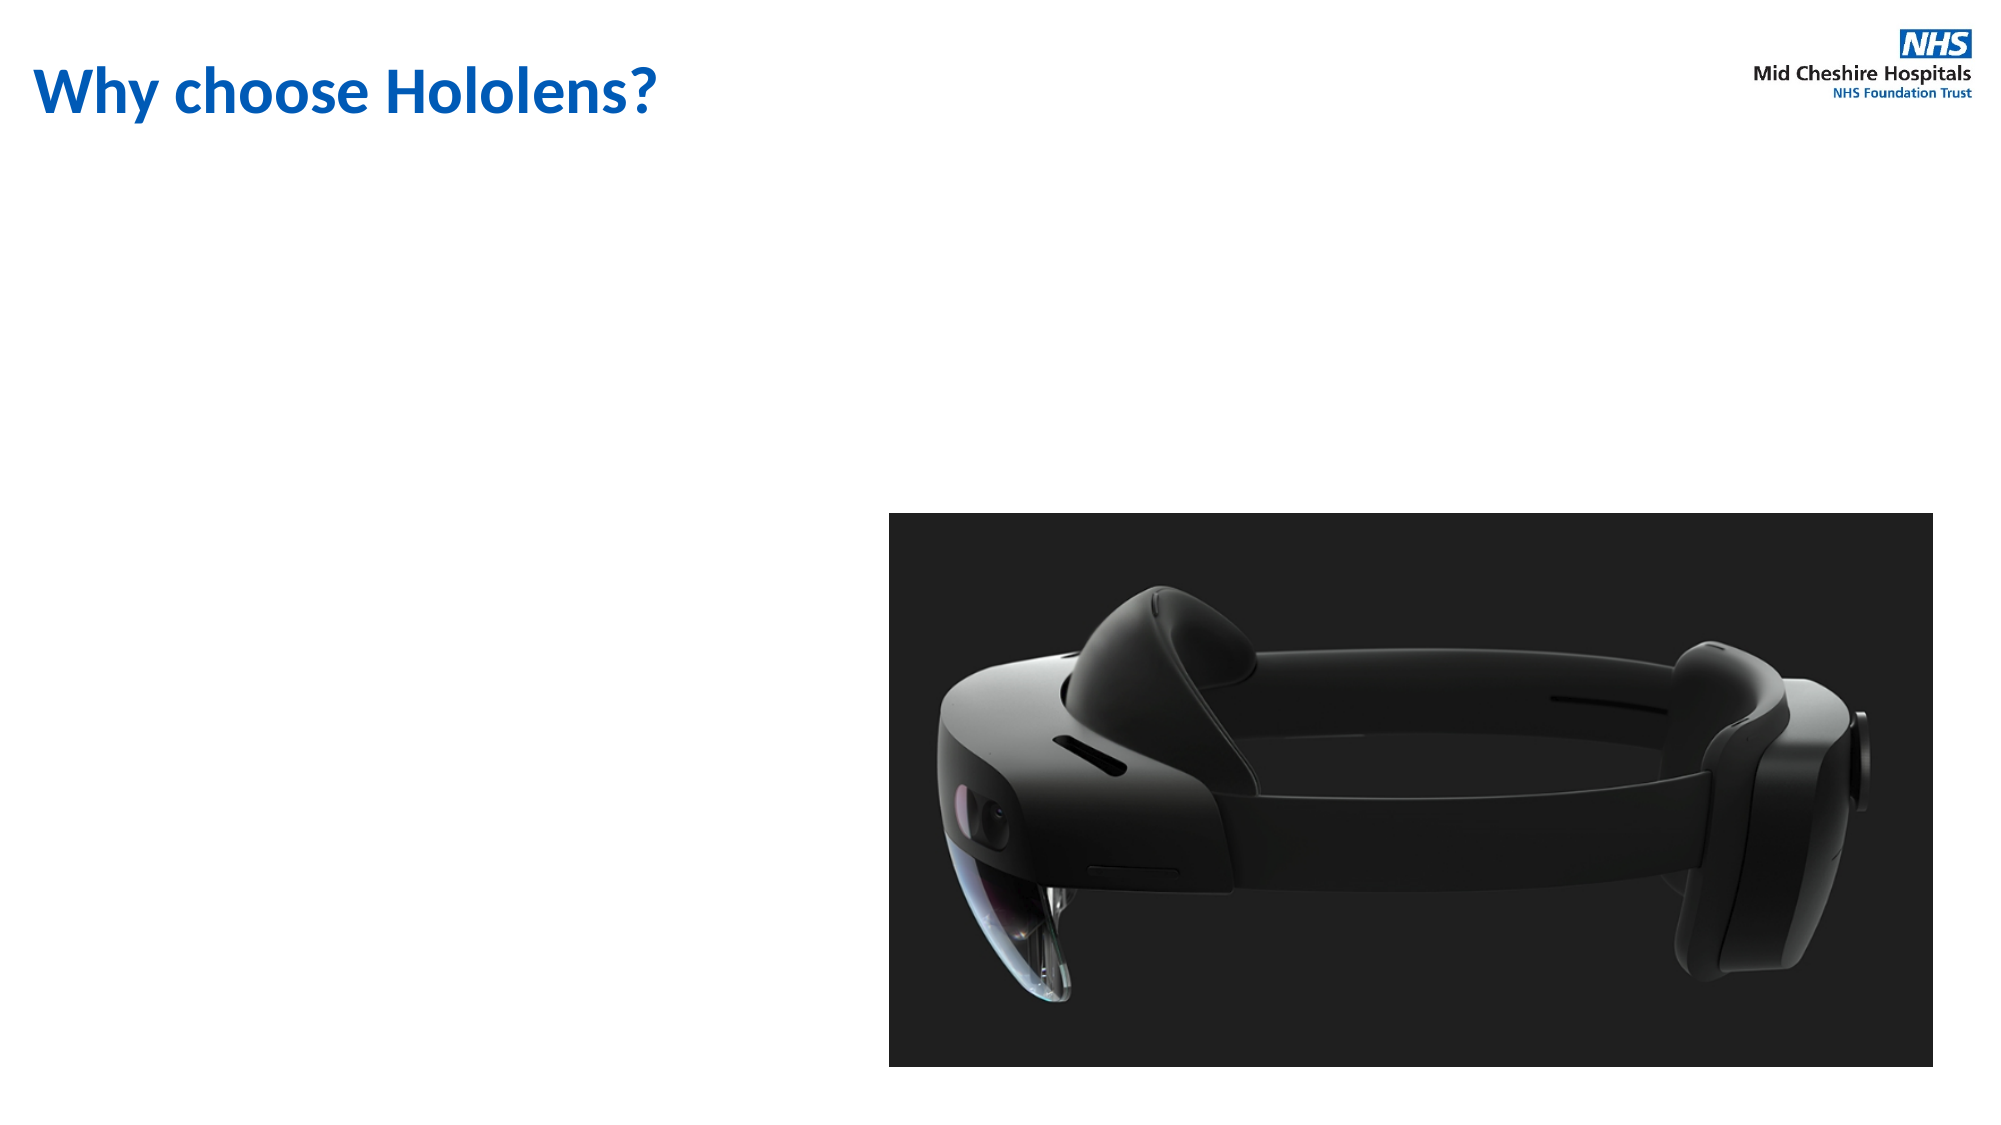

# Why choose Hololens?
Standard integration with Office 365 & Windows 10
Integration with clinical systems e.g. Cerner
Choice of apps and plenty of case studies
Development opportunities (Open system & our team is already familiar with Unity Programming)
Microsoft support
Considered future proofed
Quality of product (medical grade)
AR v VR – you can control whether to be immersive or awareness of surroundings
Lightweight (carbon fibre)
Standalone (wireless and no need for PC connection)
User is free to move as normal
Non-disruptive (no-one else can hear)
Take external pictures with overlay of AR
Multiplayer (view from the same angle)
Fast processing for real time data exchange
Versatile (can be used by clinicians, execs or estates)
Can be used over glasses
Draw backs:
Limited battery life
Delayed release (now due July 2019)
Finance for additional development
Education & culture change